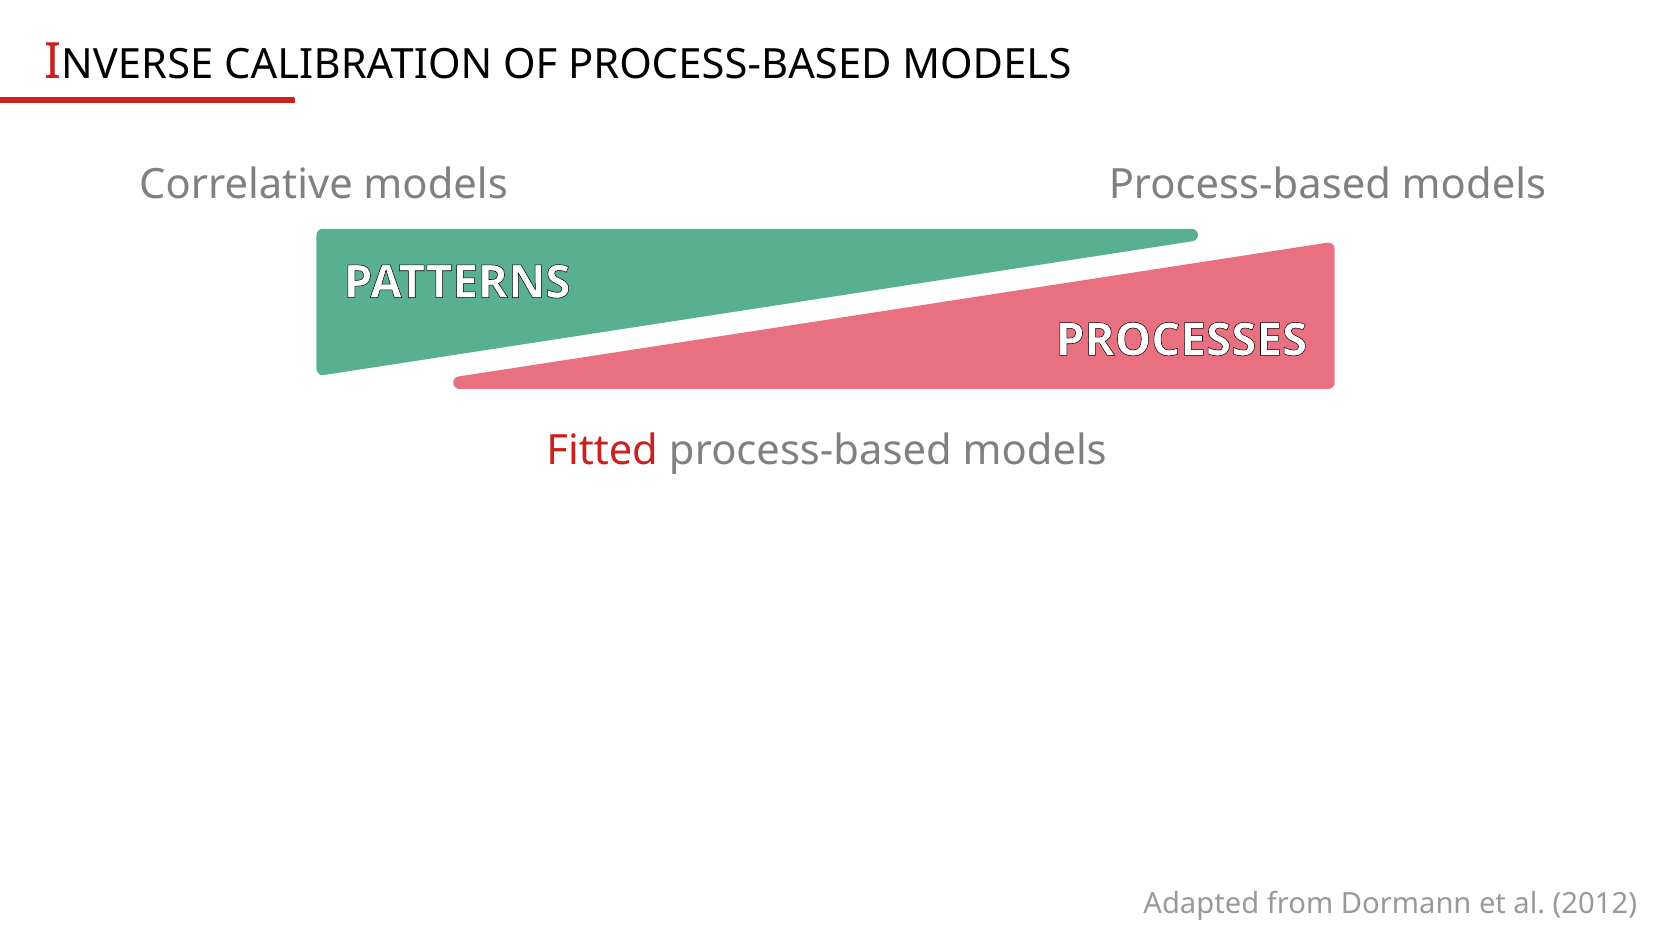

INVERSE CALIBRATION OF PROCESS-BASED MODELS
Correlative models
Process-based models
PATTERNS
PROCESSES
Fitted process-based models
Adapted from Dormann et al. (2012)